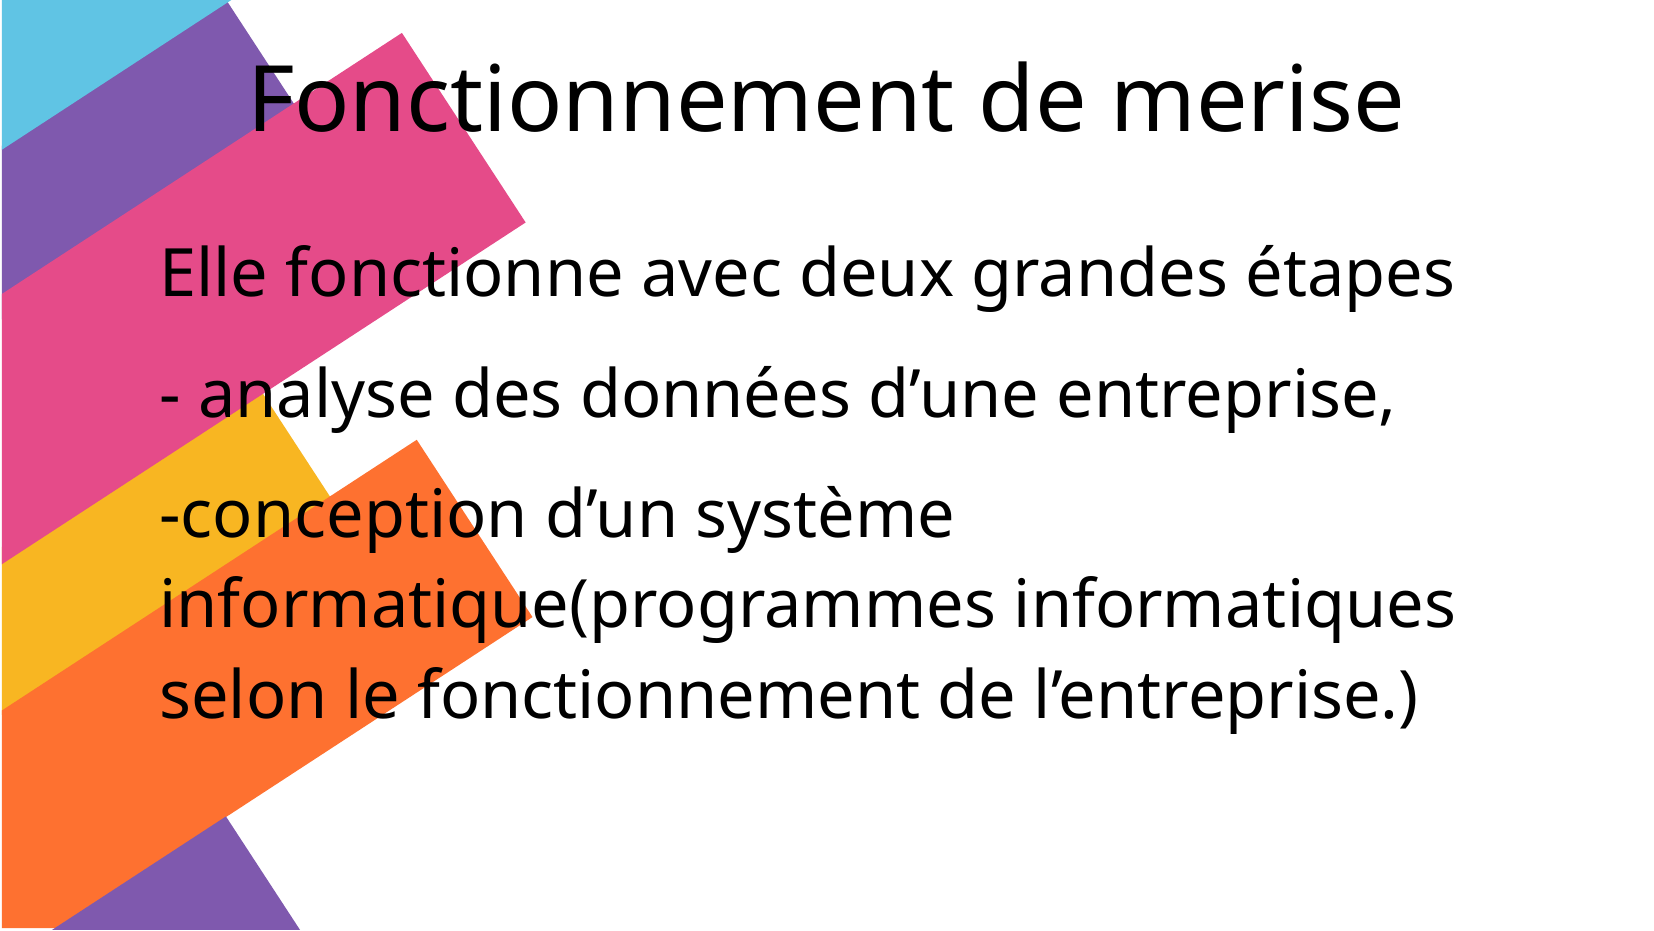

# Fonctionnement de merise
Elle fonctionne avec deux grandes étapes
- analyse des données d’une entreprise,
-conception d’un système informatique(programmes informatiques selon le fonctionnement de l’entreprise.)